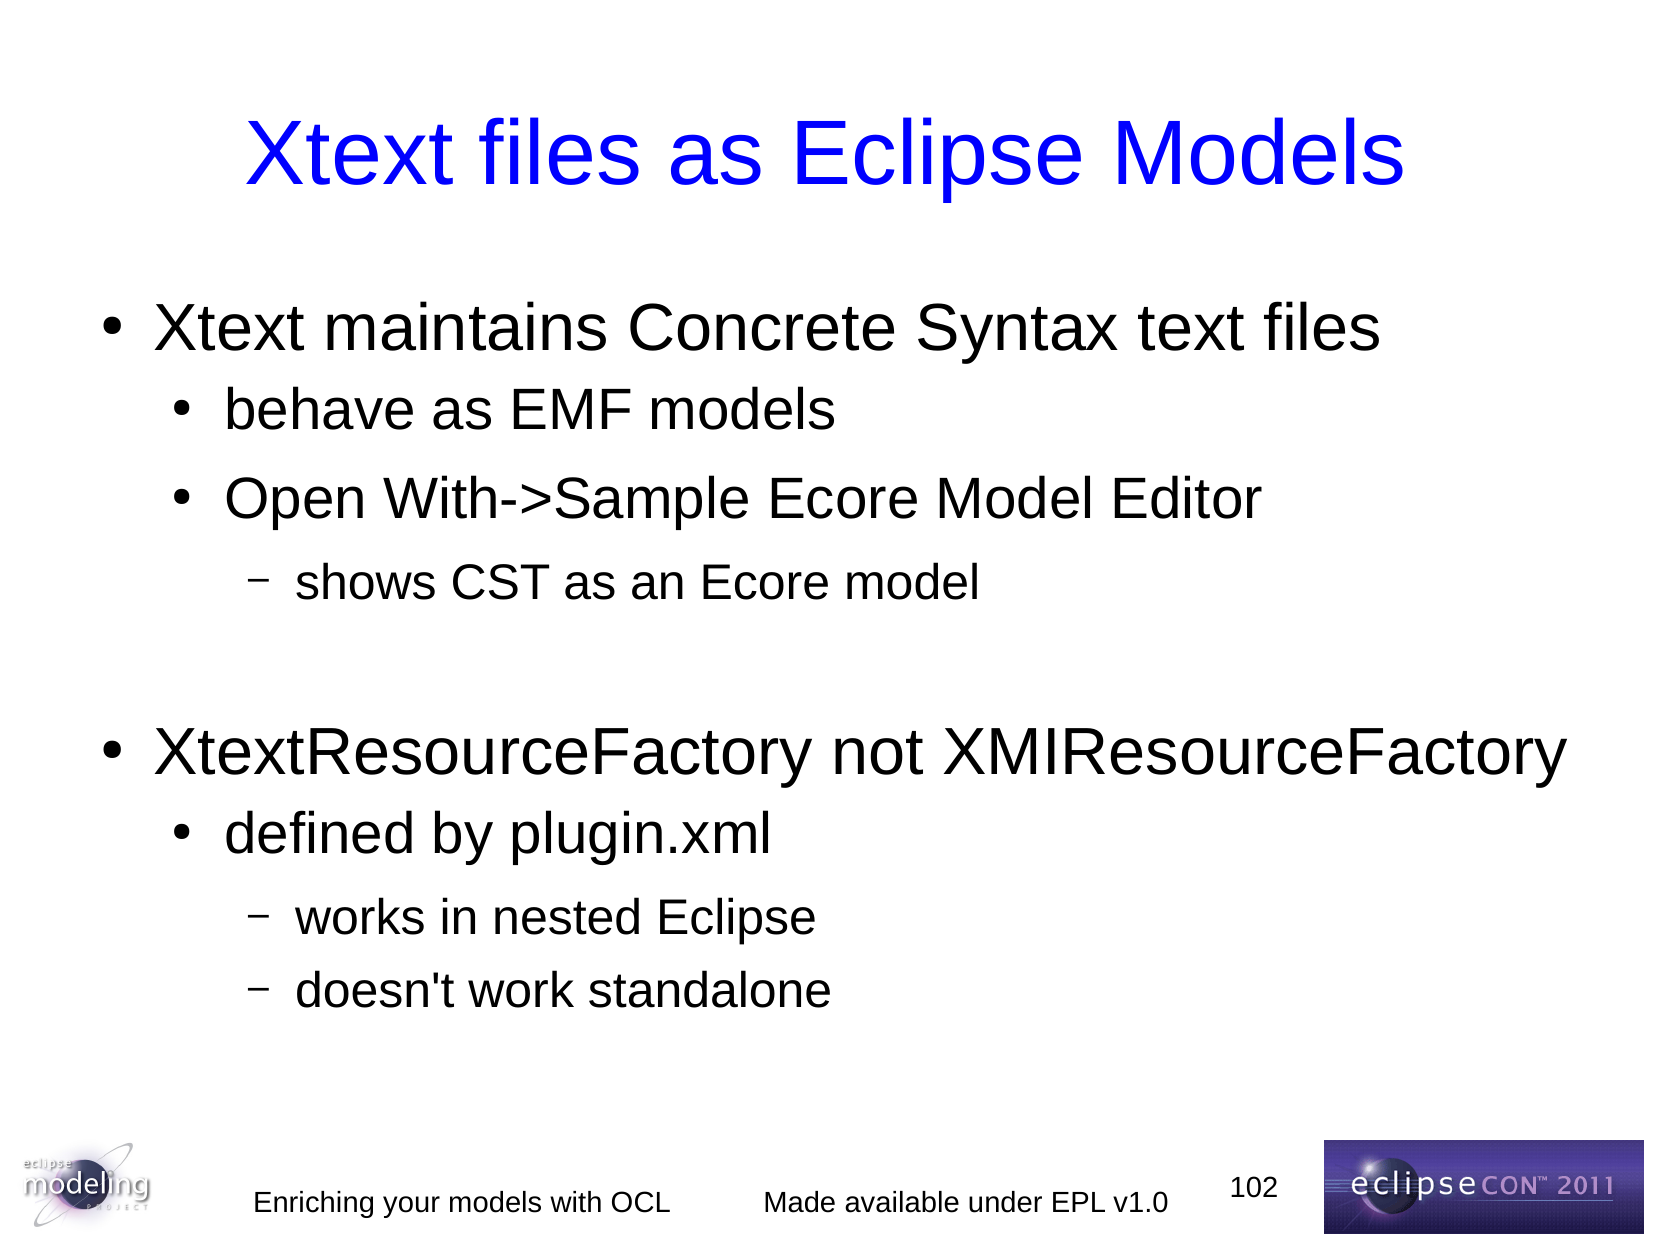

# Xtext files as Eclipse Models
Xtext maintains Concrete Syntax text files
behave as EMF models
Open With->Sample Ecore Model Editor
shows CST as an Ecore model
XtextResourceFactory not XMIResourceFactory
defined by plugin.xml
works in nested Eclipse
doesn't work standalone
102
Enriching your models with OCL